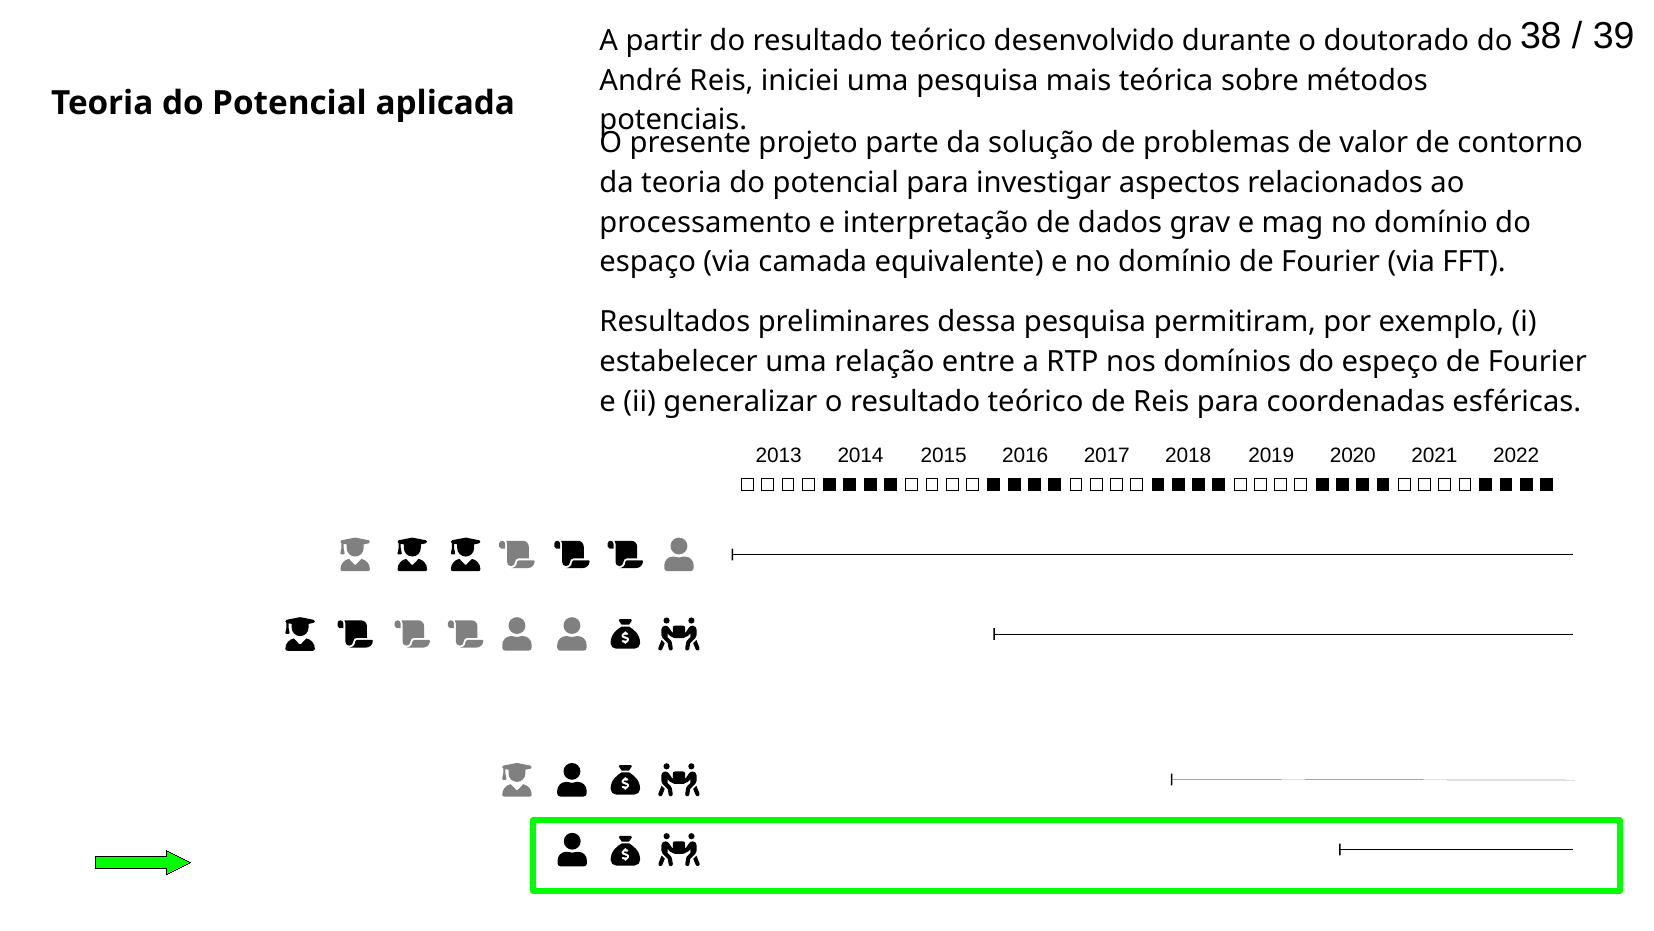

Teoria do Potencial aplicada
A partir do resultado teórico desenvolvido durante o doutorado do André Reis, iniciei uma pesquisa mais teórica sobre métodos potenciais.
O presente projeto parte da solução de problemas de valor de contorno da teoria do potencial para investigar aspectos relacionados ao processamento e interpretação de dados grav e mag no domínio do espaço (via camada equivalente) e no domínio de Fourier (via FFT).
Resultados preliminares dessa pesquisa permitiram, por exemplo, (i) estabelecer uma relação entre a RTP nos domínios do espeço de Fourier e (ii) generalizar o resultado teórico de Reis para coordenadas esféricas.
2013
2014
2015
2016
2017
2018
2019
2020
2021
2022